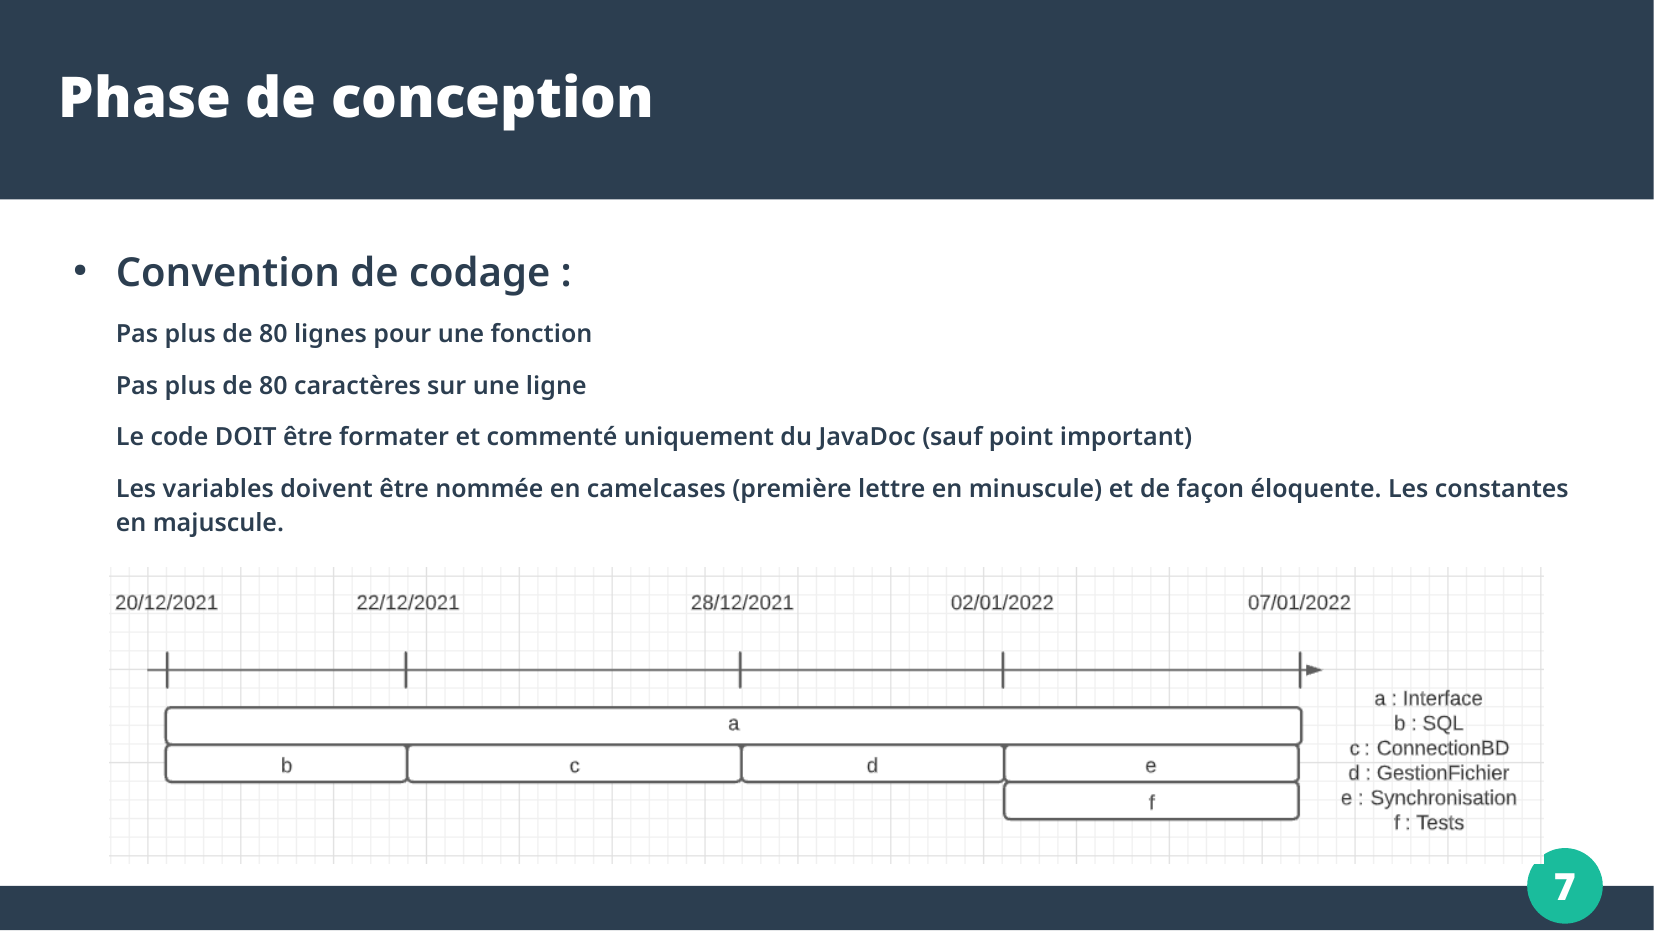

# Phase de conception
Convention de codage :
Pas plus de 80 lignes pour une fonction
Pas plus de 80 caractères sur une ligne
Le code DOIT être formater et commenté uniquement du JavaDoc (sauf point important)
Les variables doivent être nommée en camelcases (première lettre en minuscule) et de façon éloquente. Les constantes en majuscule.